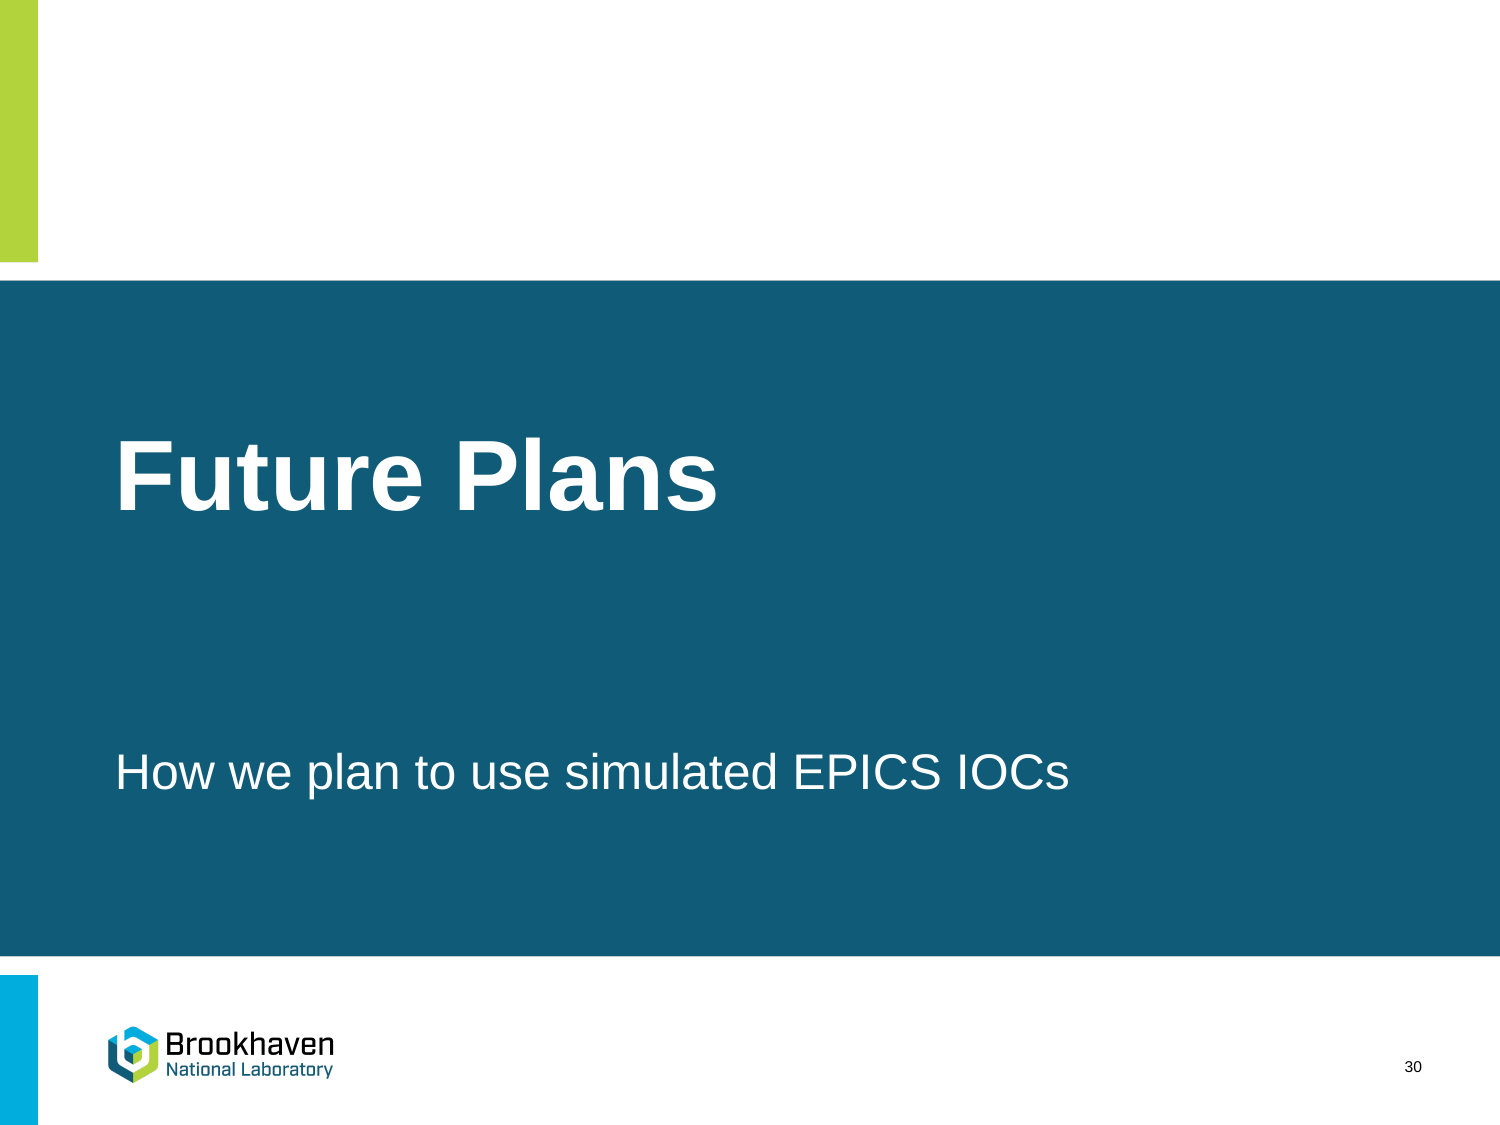

# Future Plans
How we plan to use simulated EPICS IOCs